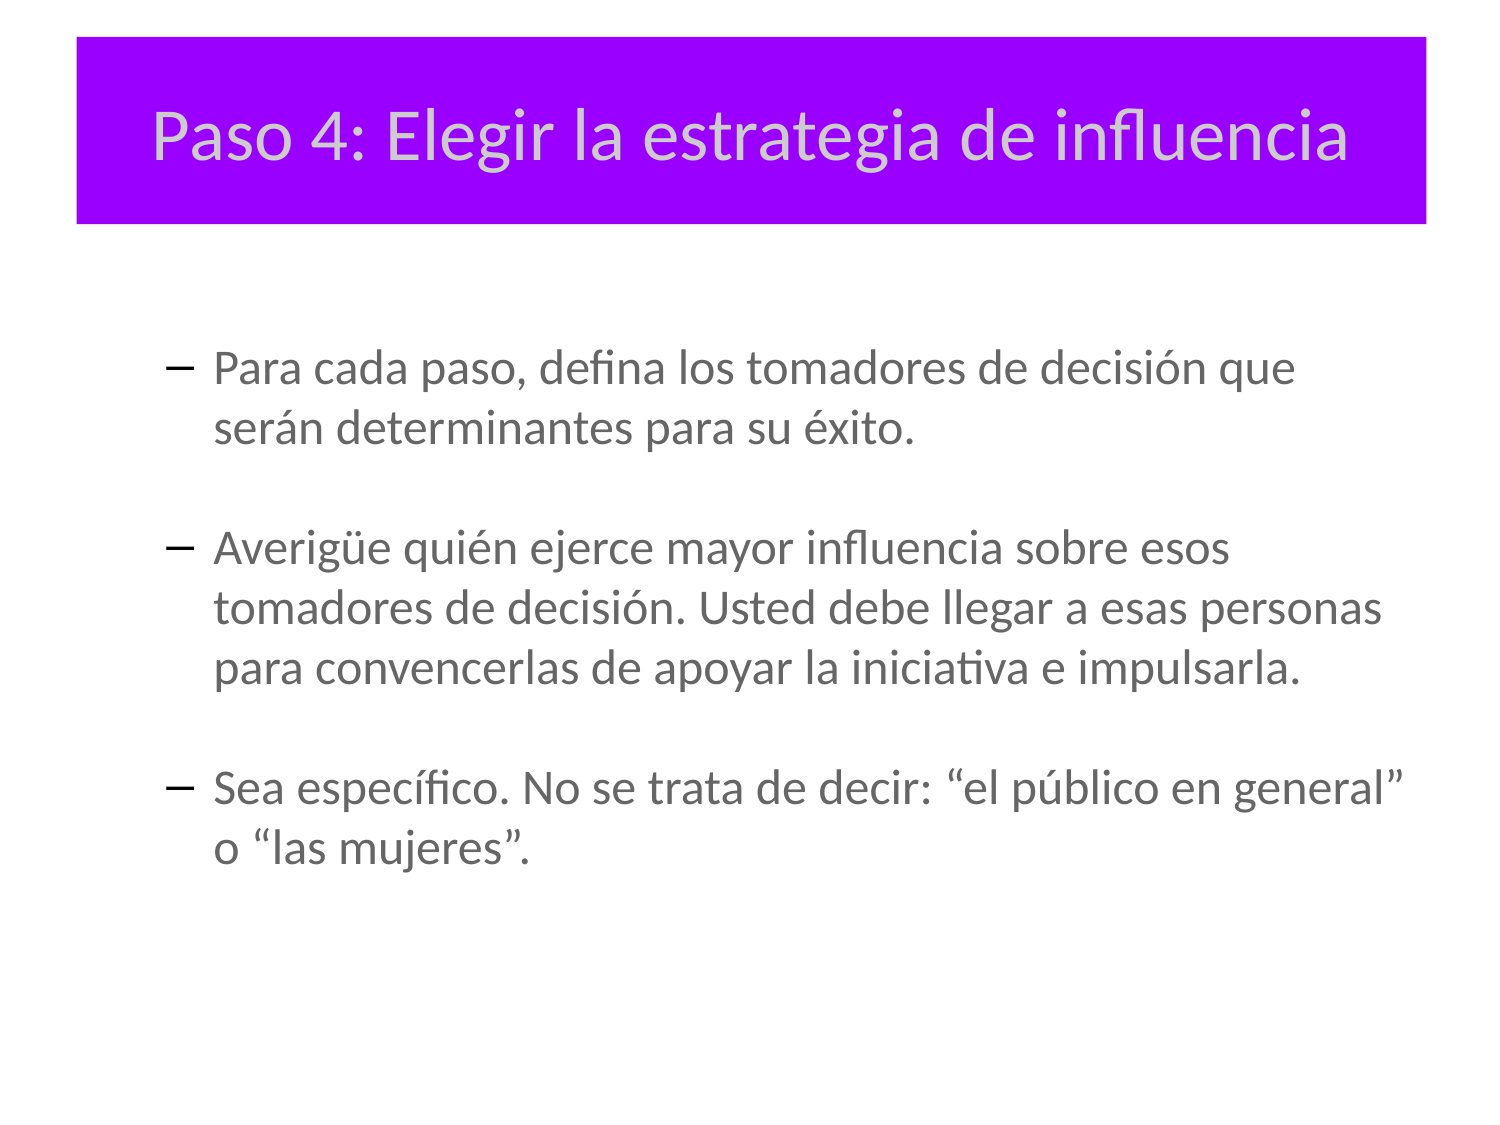

Paso 4: Elegir la estrategia de influencia
Para cada paso, defina los tomadores de decisión que serán determinantes para su éxito.
Averigüe quién ejerce mayor influencia sobre esos tomadores de decisión. Usted debe llegar a esas personas para convencerlas de apoyar la iniciativa e impulsarla.
Sea específico. No se trata de decir: “el público en general” o “las mujeres”.